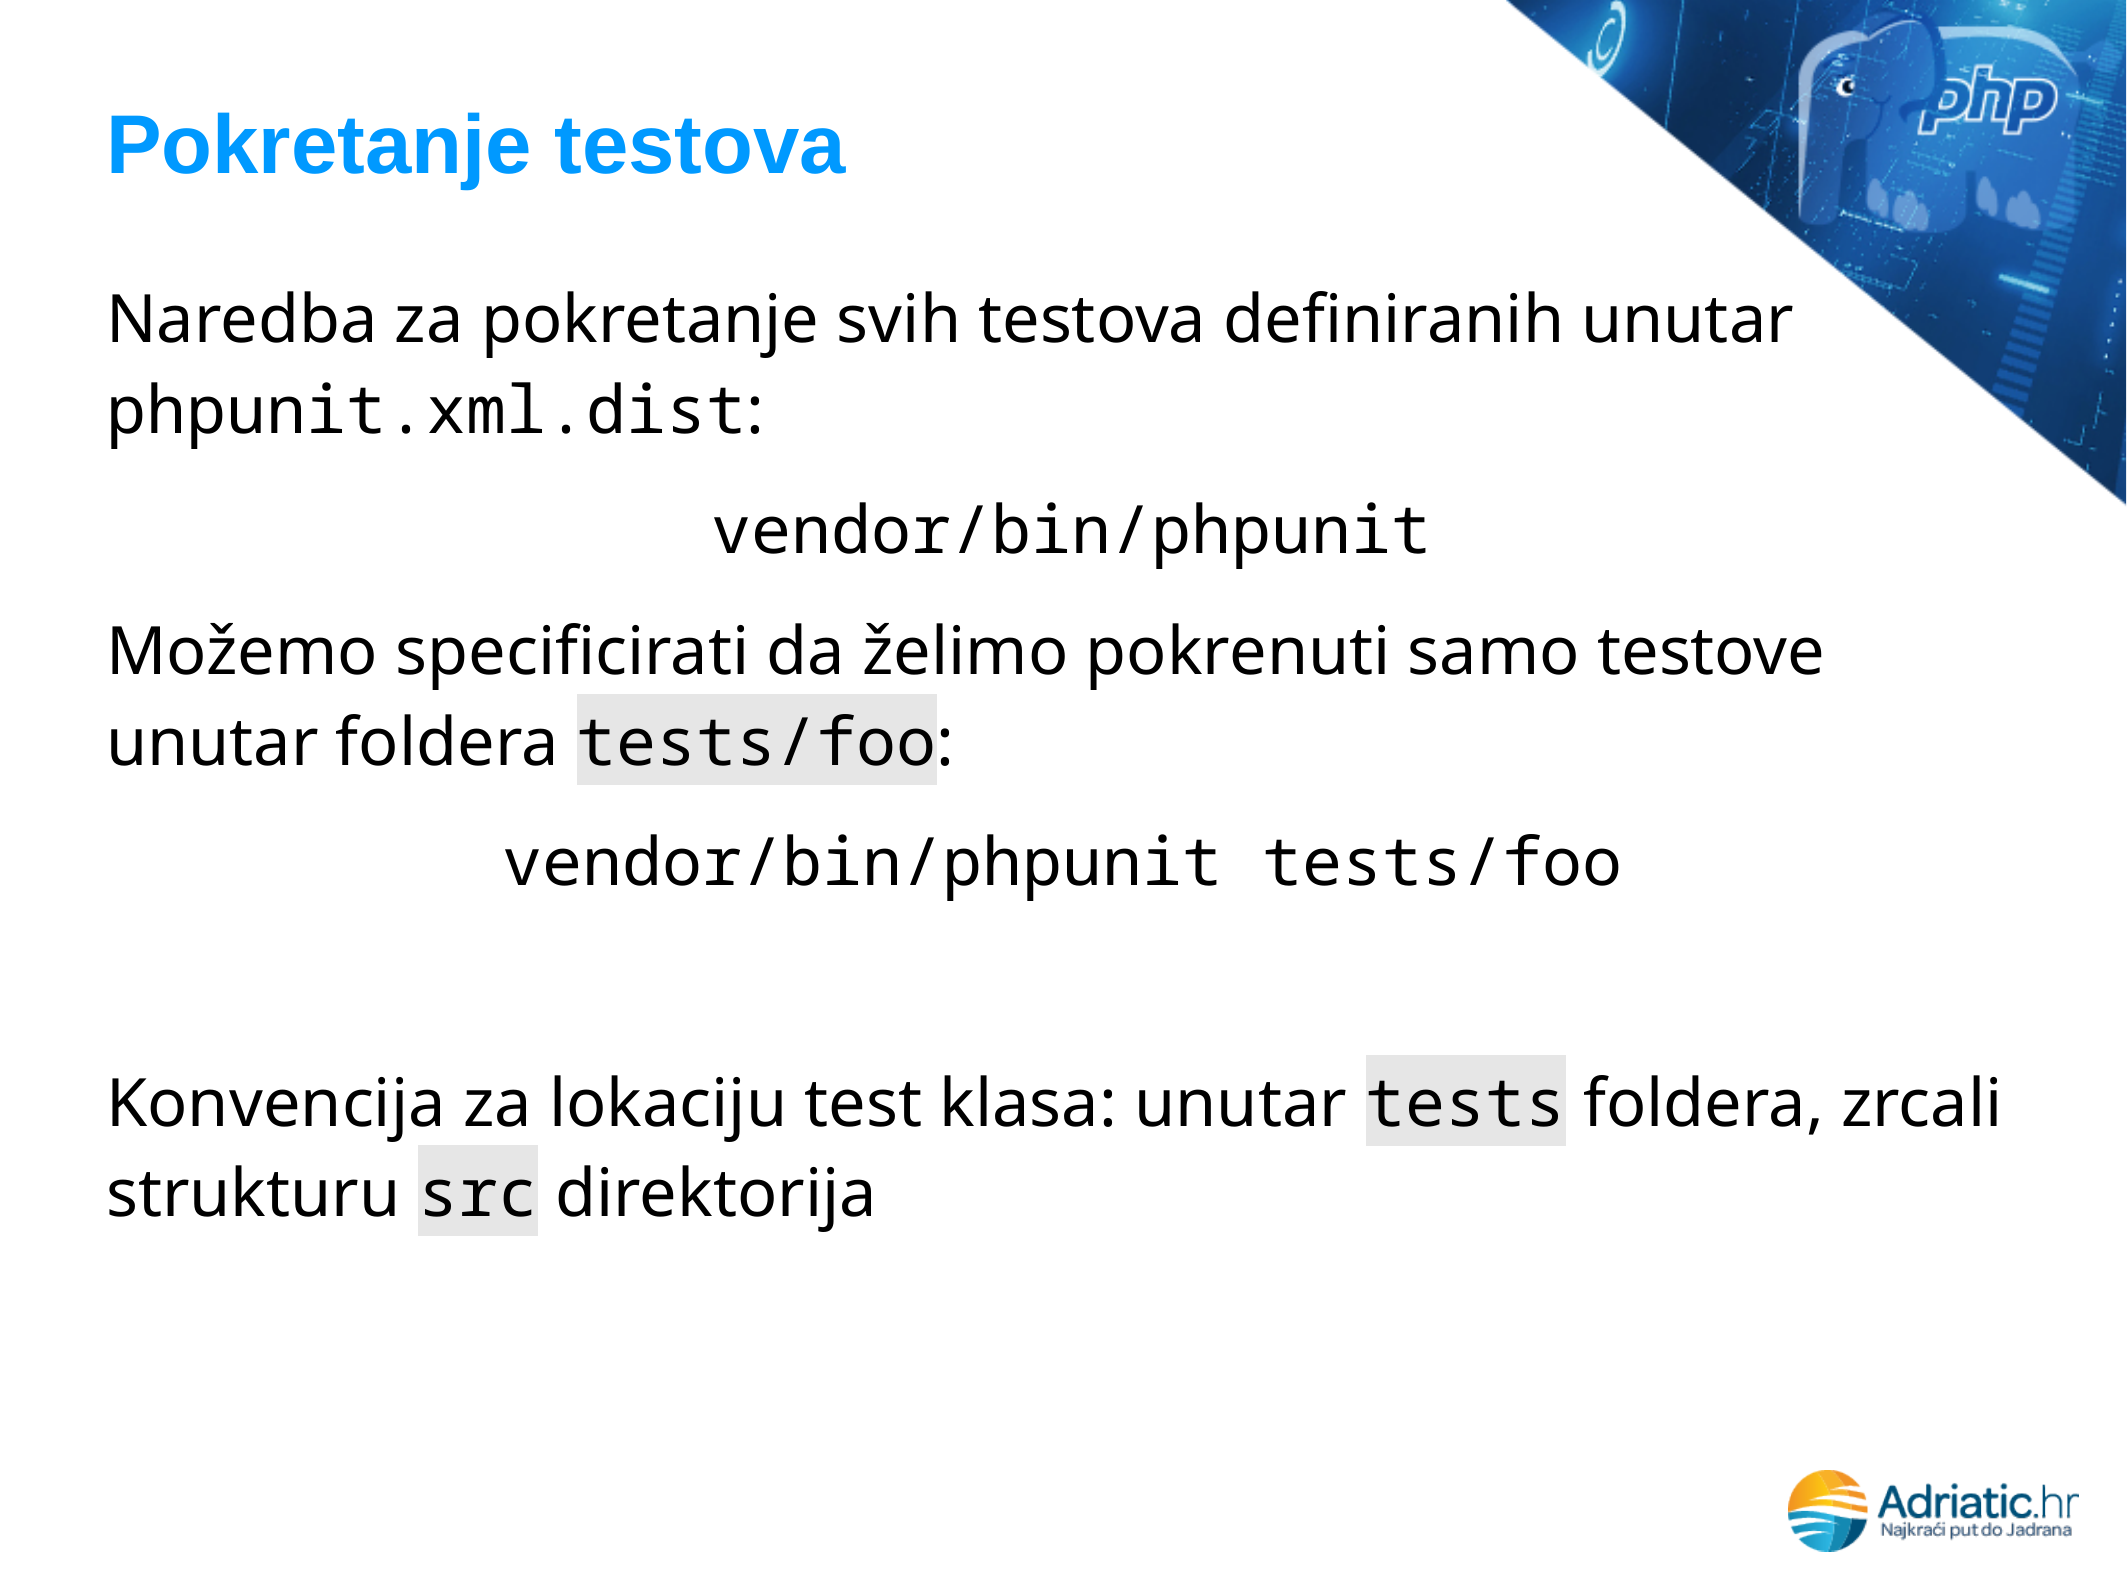

# Pokretanje testova
Naredba za pokretanje svih testova definiranih unutar phpunit.xml.dist:
 vendor/bin/phpunit
Možemo specificirati da želimo pokrenuti samo testove unutar foldera tests/foo:
vendor/bin/phpunit tests/foo
Konvencija za lokaciju test klasa: unutar tests foldera, zrcali strukturu src direktorija